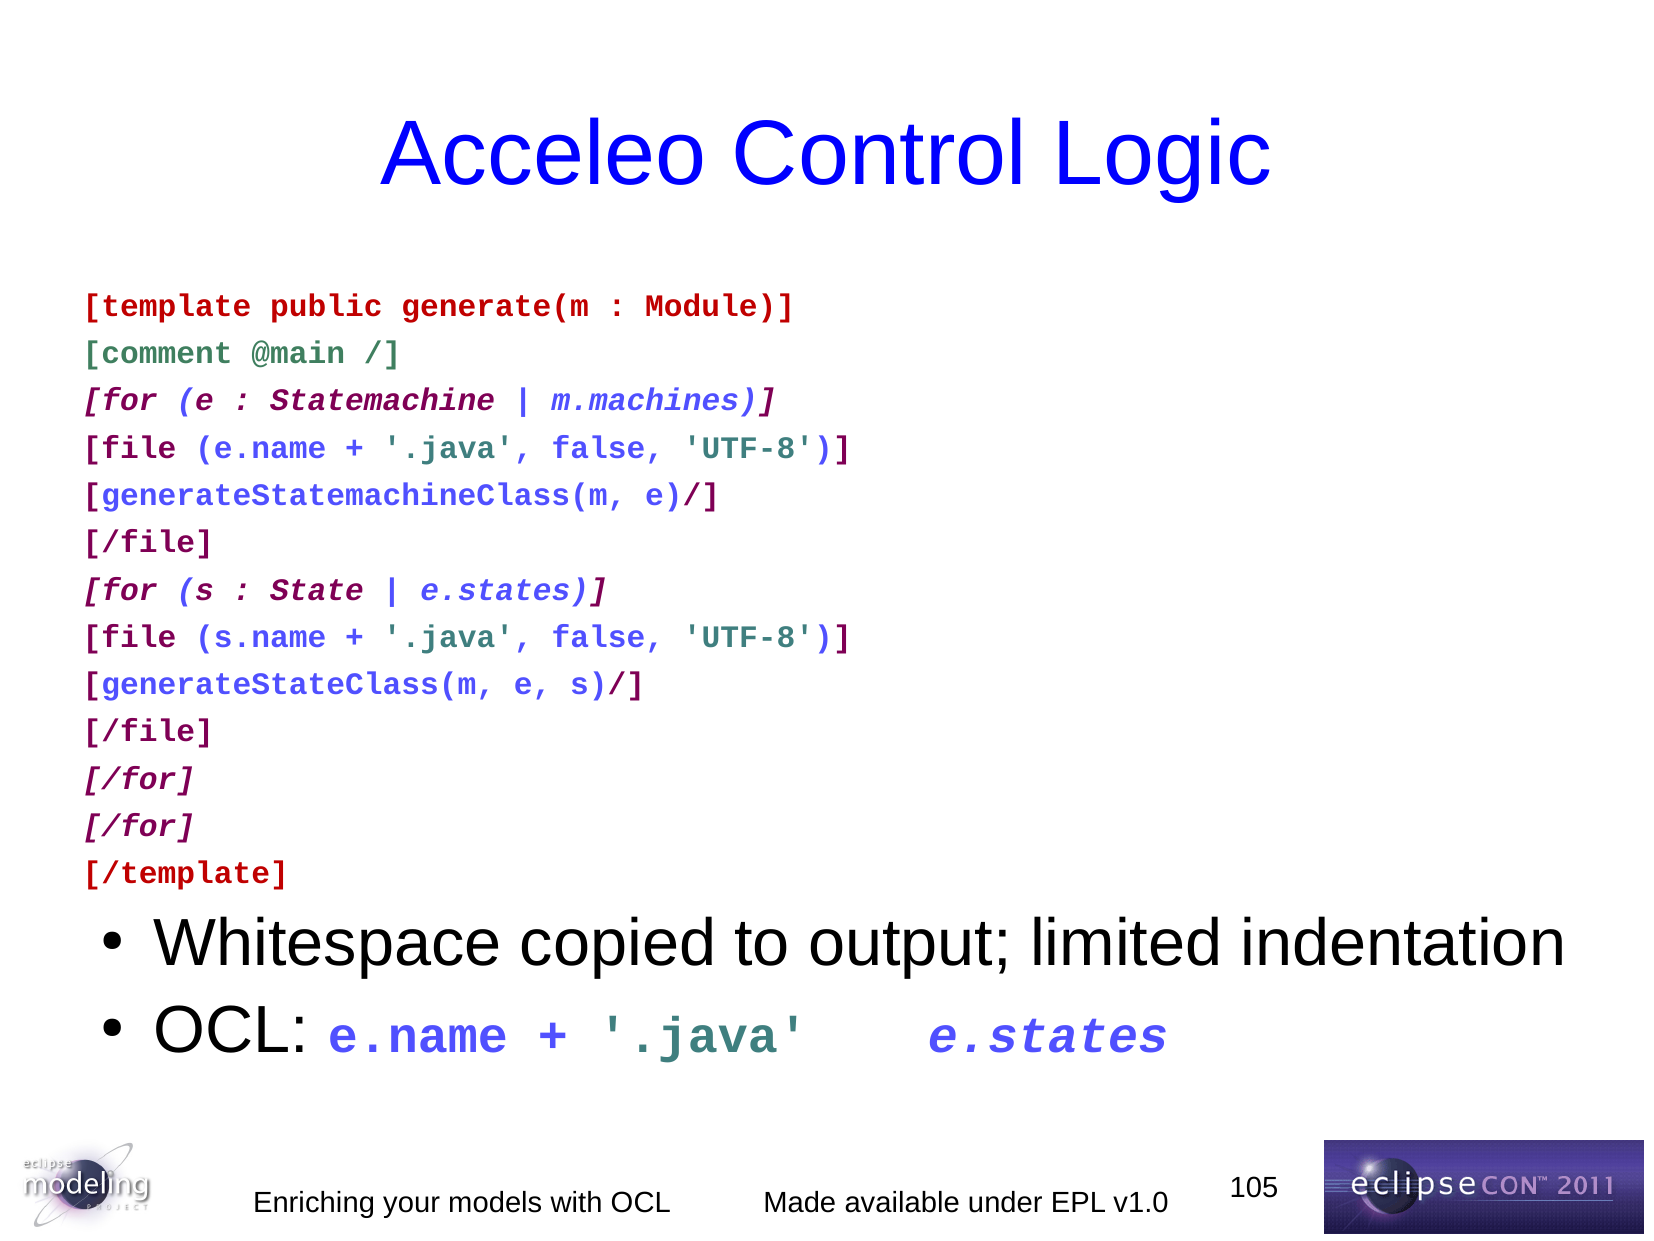

# Acceleo Control Logic
[template public generate(m : Module)]
[comment @main /]
[for (e : Statemachine | m.machines)]
[file (e.name + '.java', false, 'UTF-8')]
[generateStatemachineClass(m, e)/]
[/file]
[for (s : State | e.states)]
[file (s.name + '.java', false, 'UTF-8')]
[generateStateClass(m, e, s)/]
[/file]
[/for]
[/for]
[/template]
Whitespace copied to output; limited indentation
OCL: e.name + '.java' e.states
105
Enriching your models with OCL